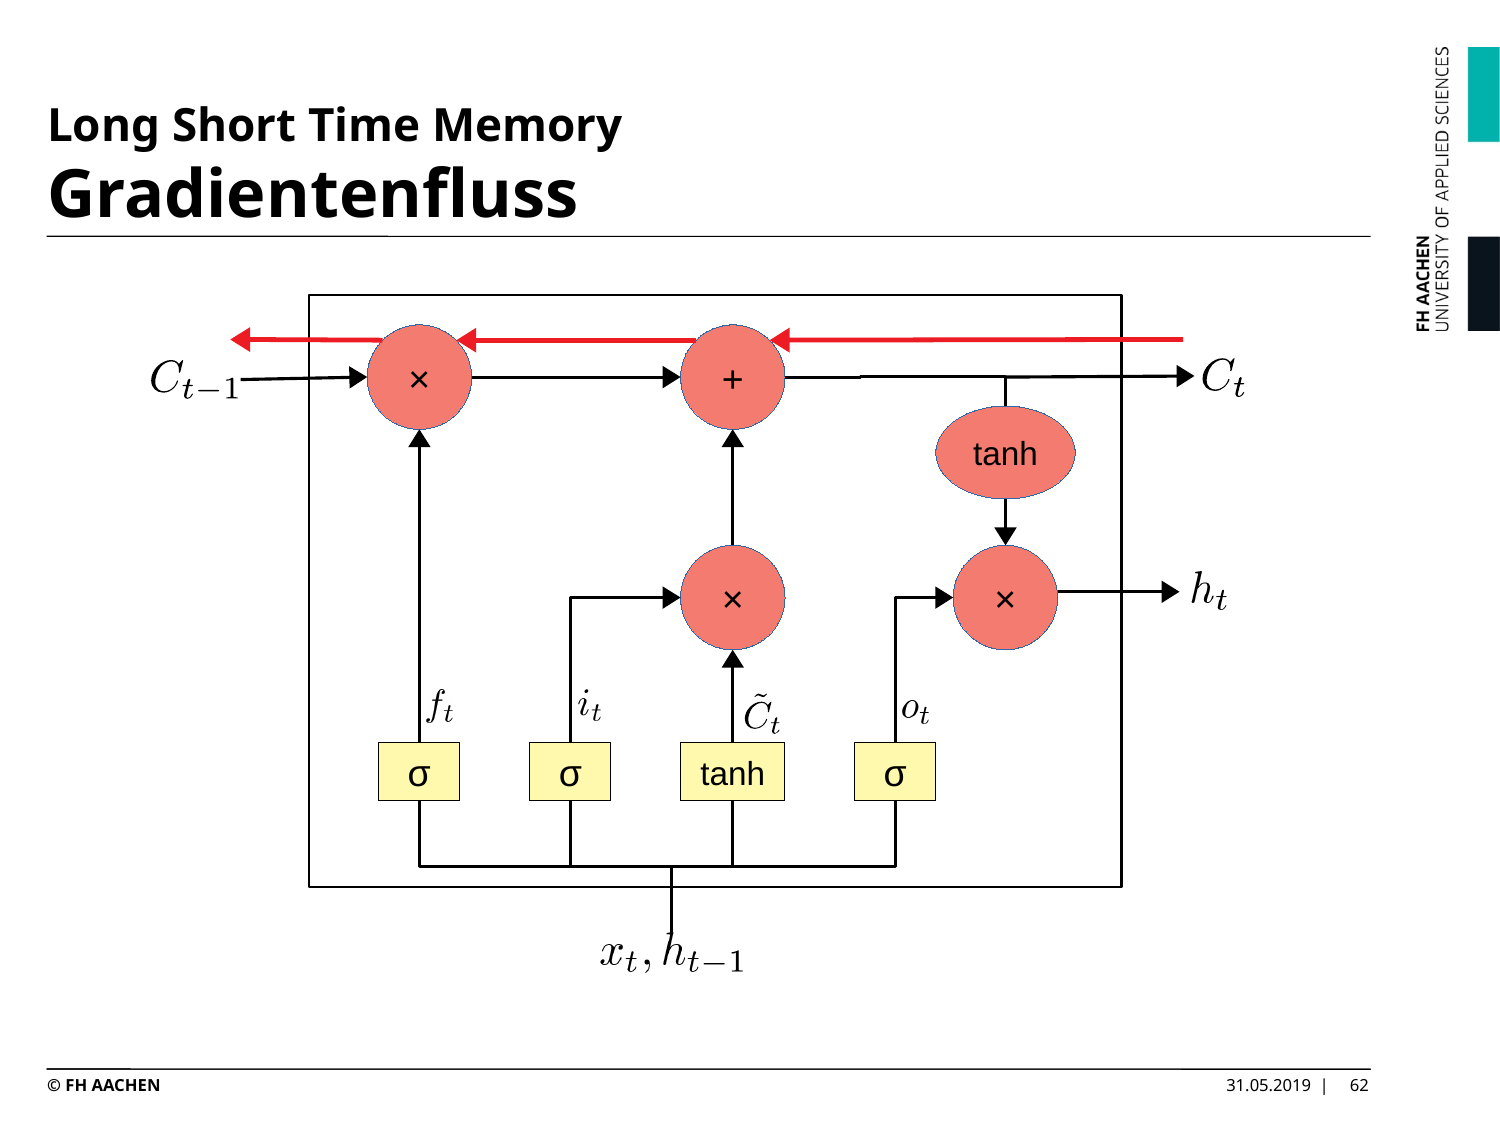

# Long Short Time Memory Gradientenfluss
×
+
tanh
×
×
σ
σ
tanh
σ
31.05.2019
62